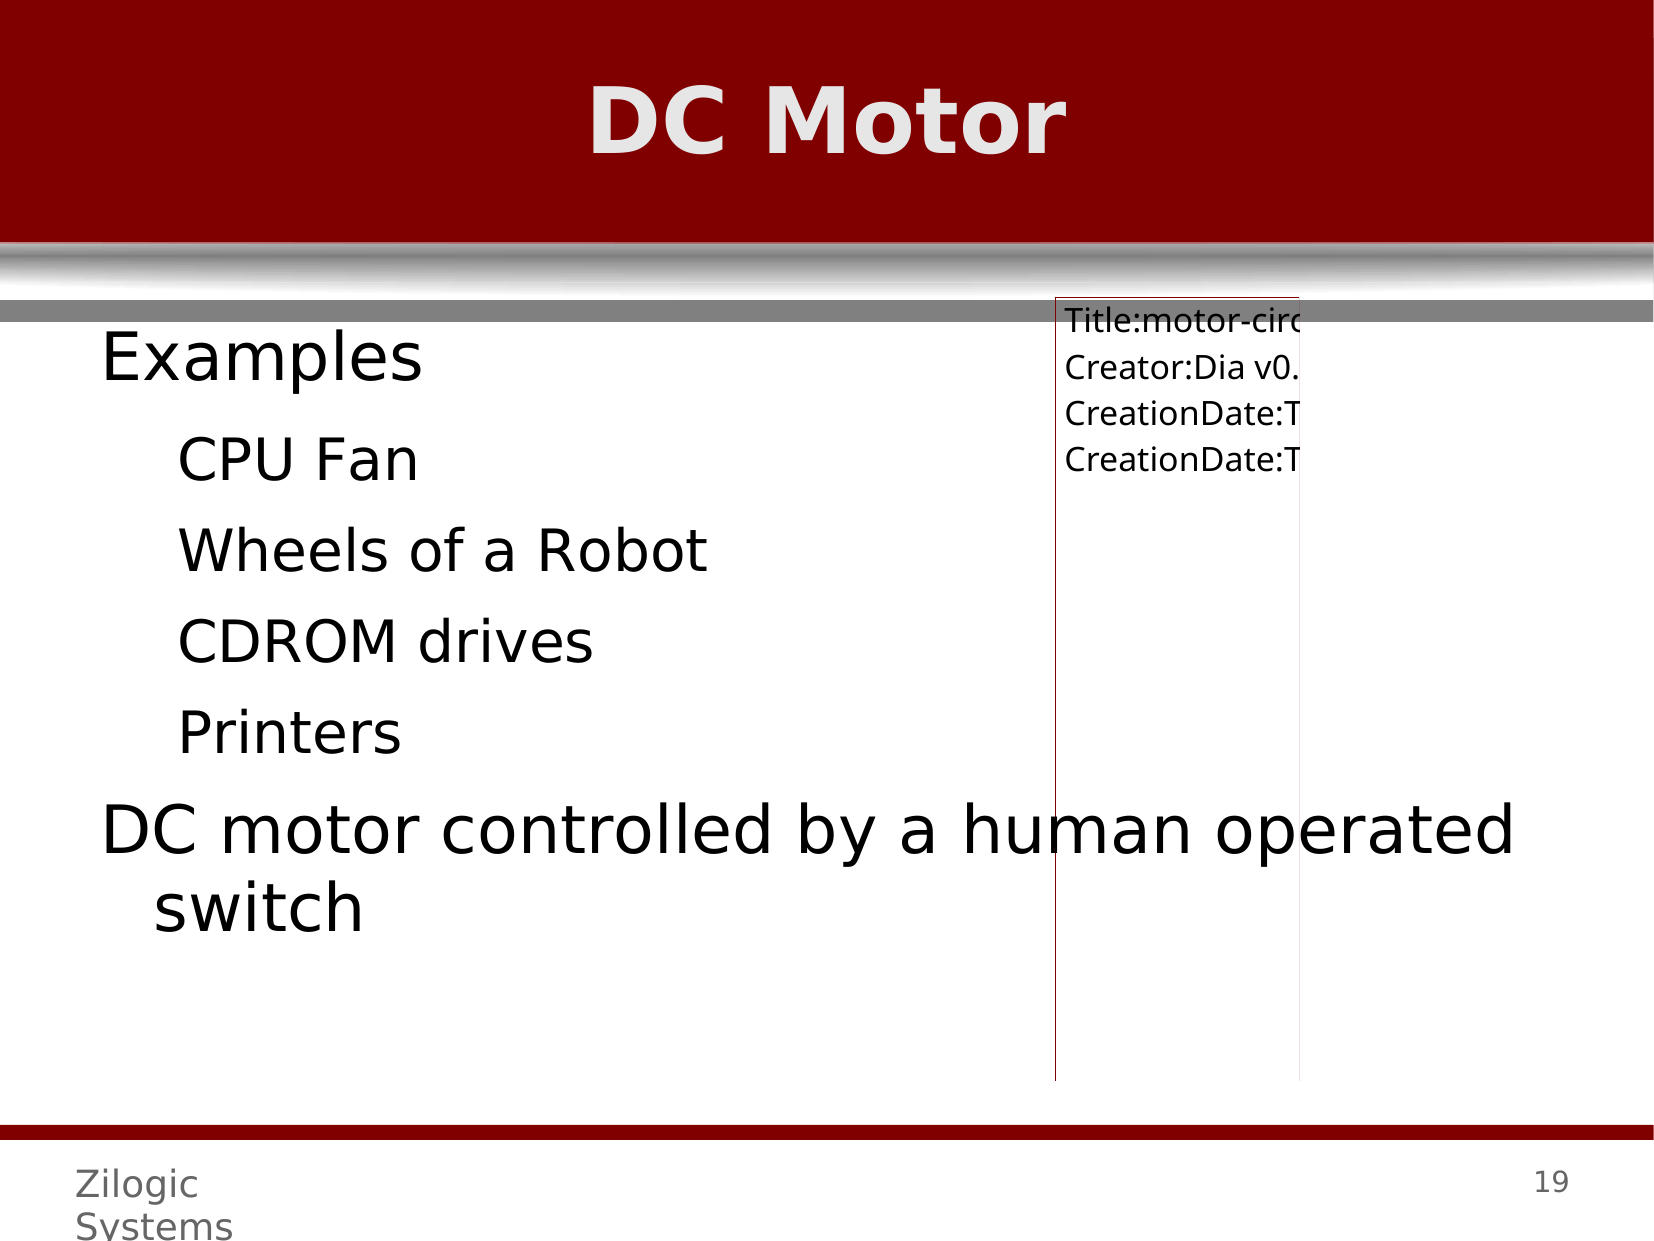

# DC Motor
Examples
CPU Fan
Wheels of a Robot
CDROM drives
Printers
DC motor controlled by a human operated switch
19